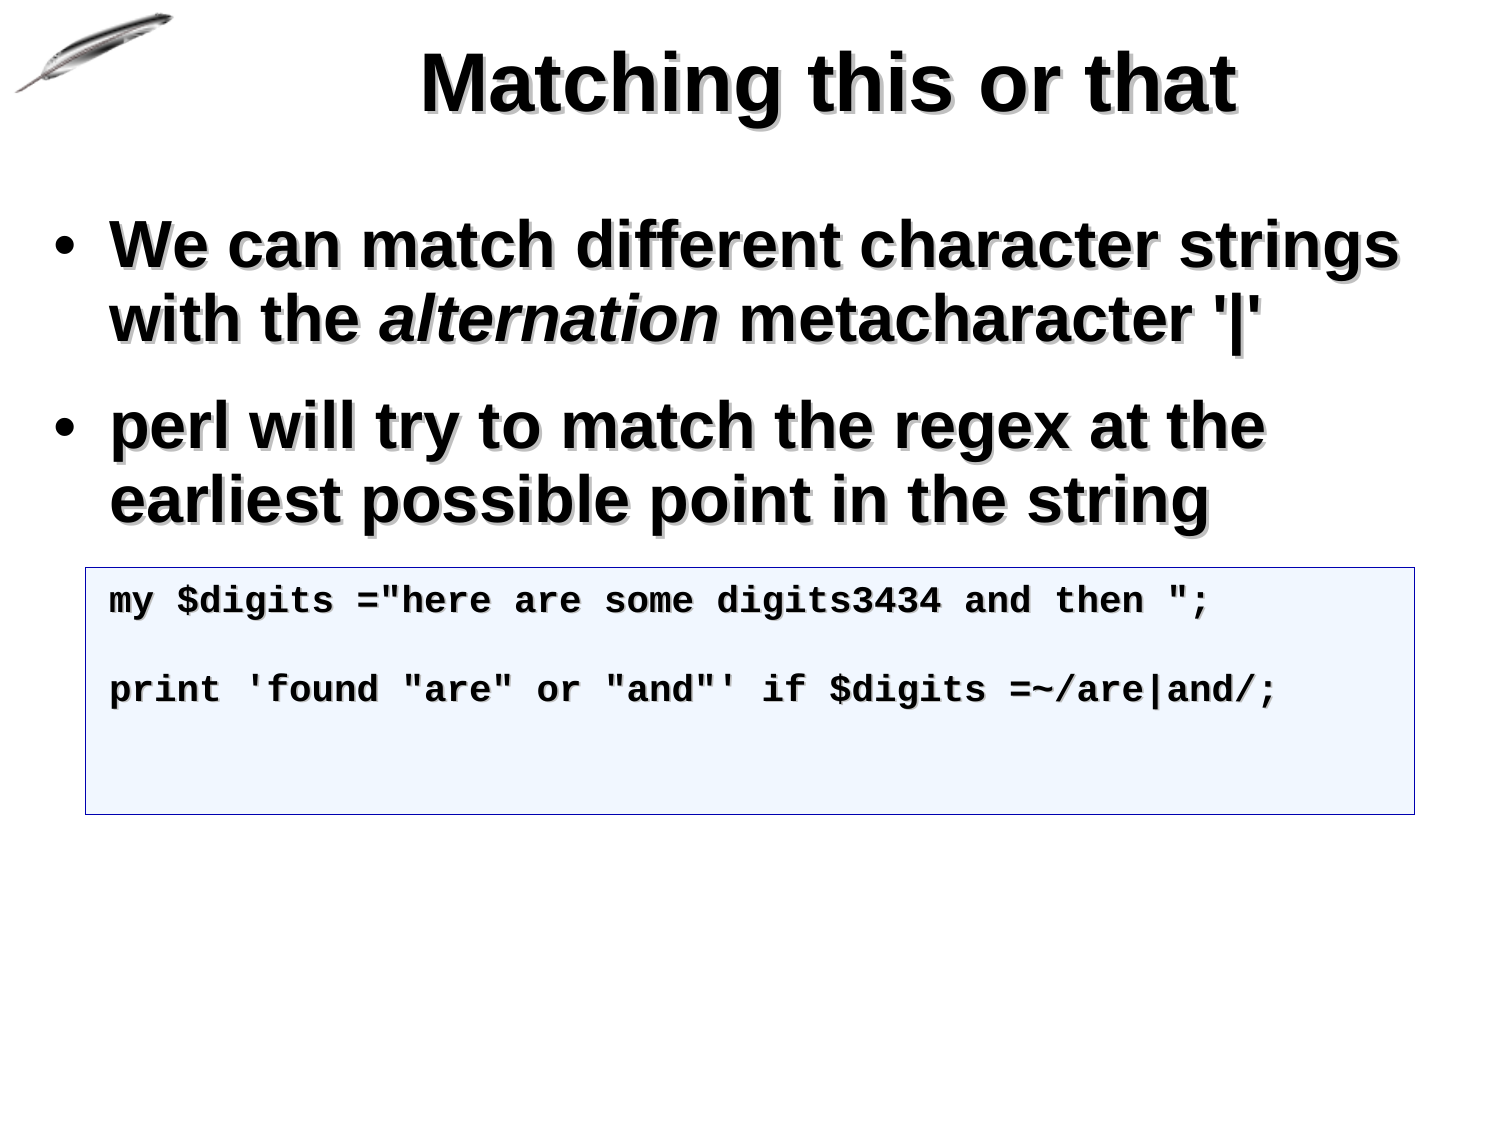

# Matching this or that
We can match different character strings with the alternation metacharacter '|'
perl will try to match the regex at the earliest possible point in the string
my $digits ="here are some digits3434 and then ";
print 'found "are" or "and"' if $digits =~/are|and/;